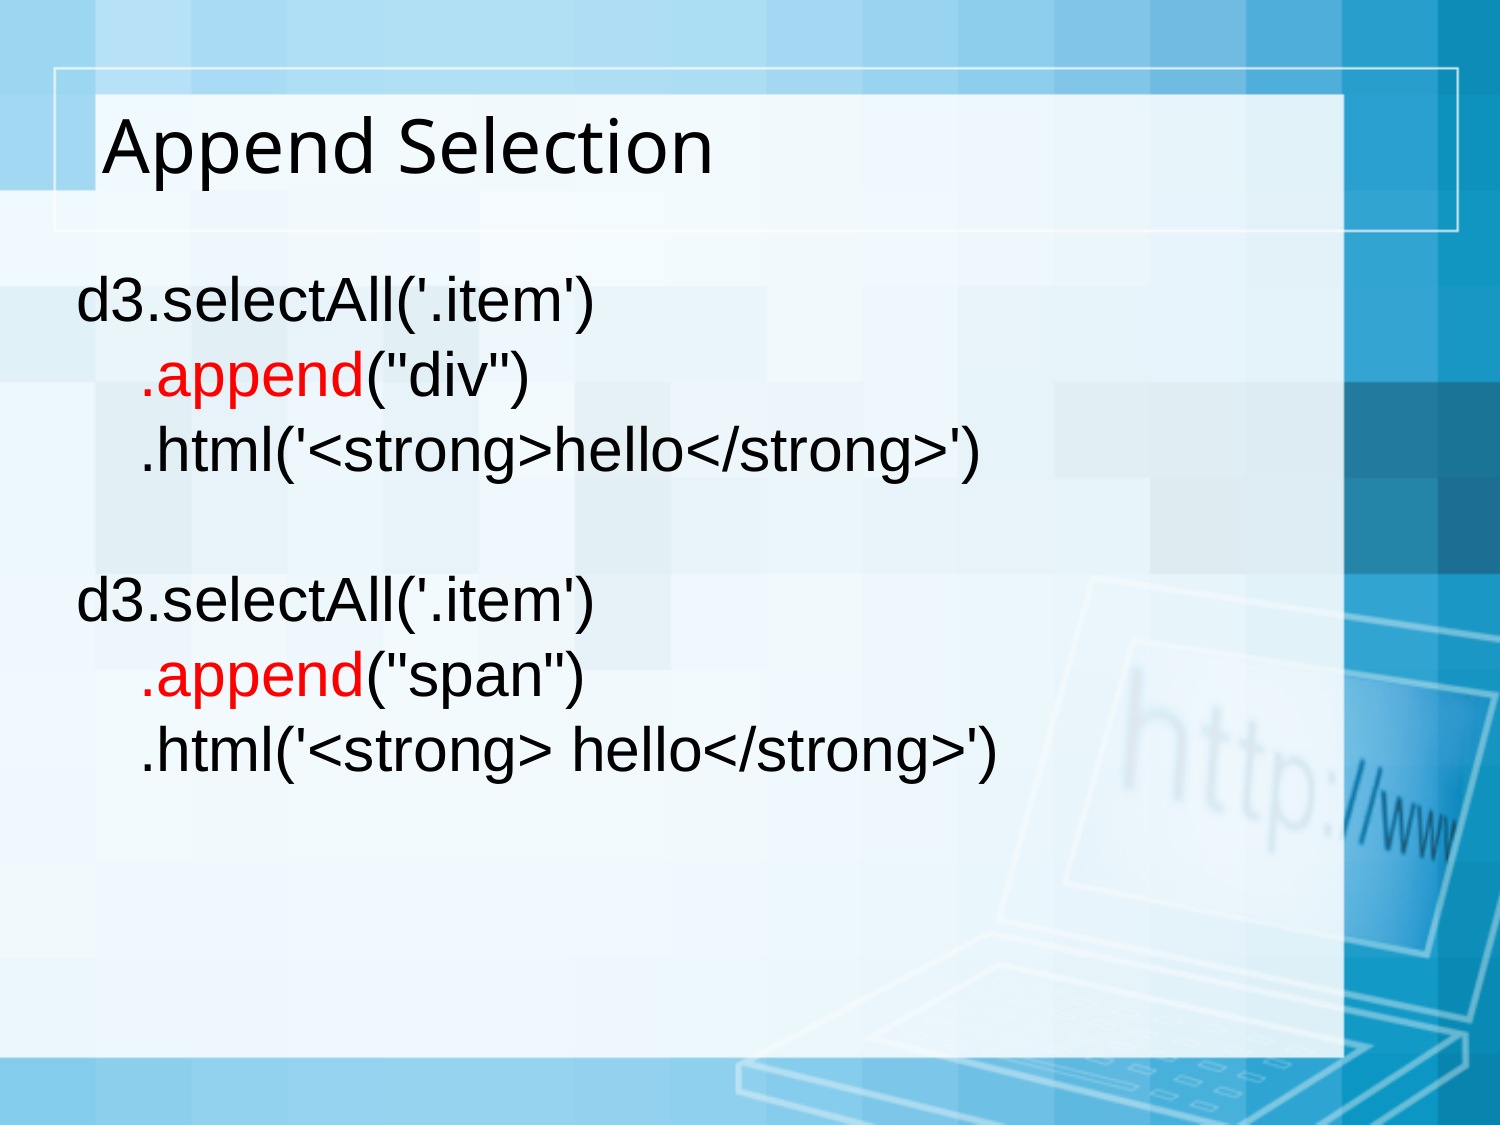

# Append Selection
d3.selectAll('.item')
.append("div")
.html('<strong>hello</strong>')
d3.selectAll('.item')
.append("span")
.html('<strong> hello</strong>')